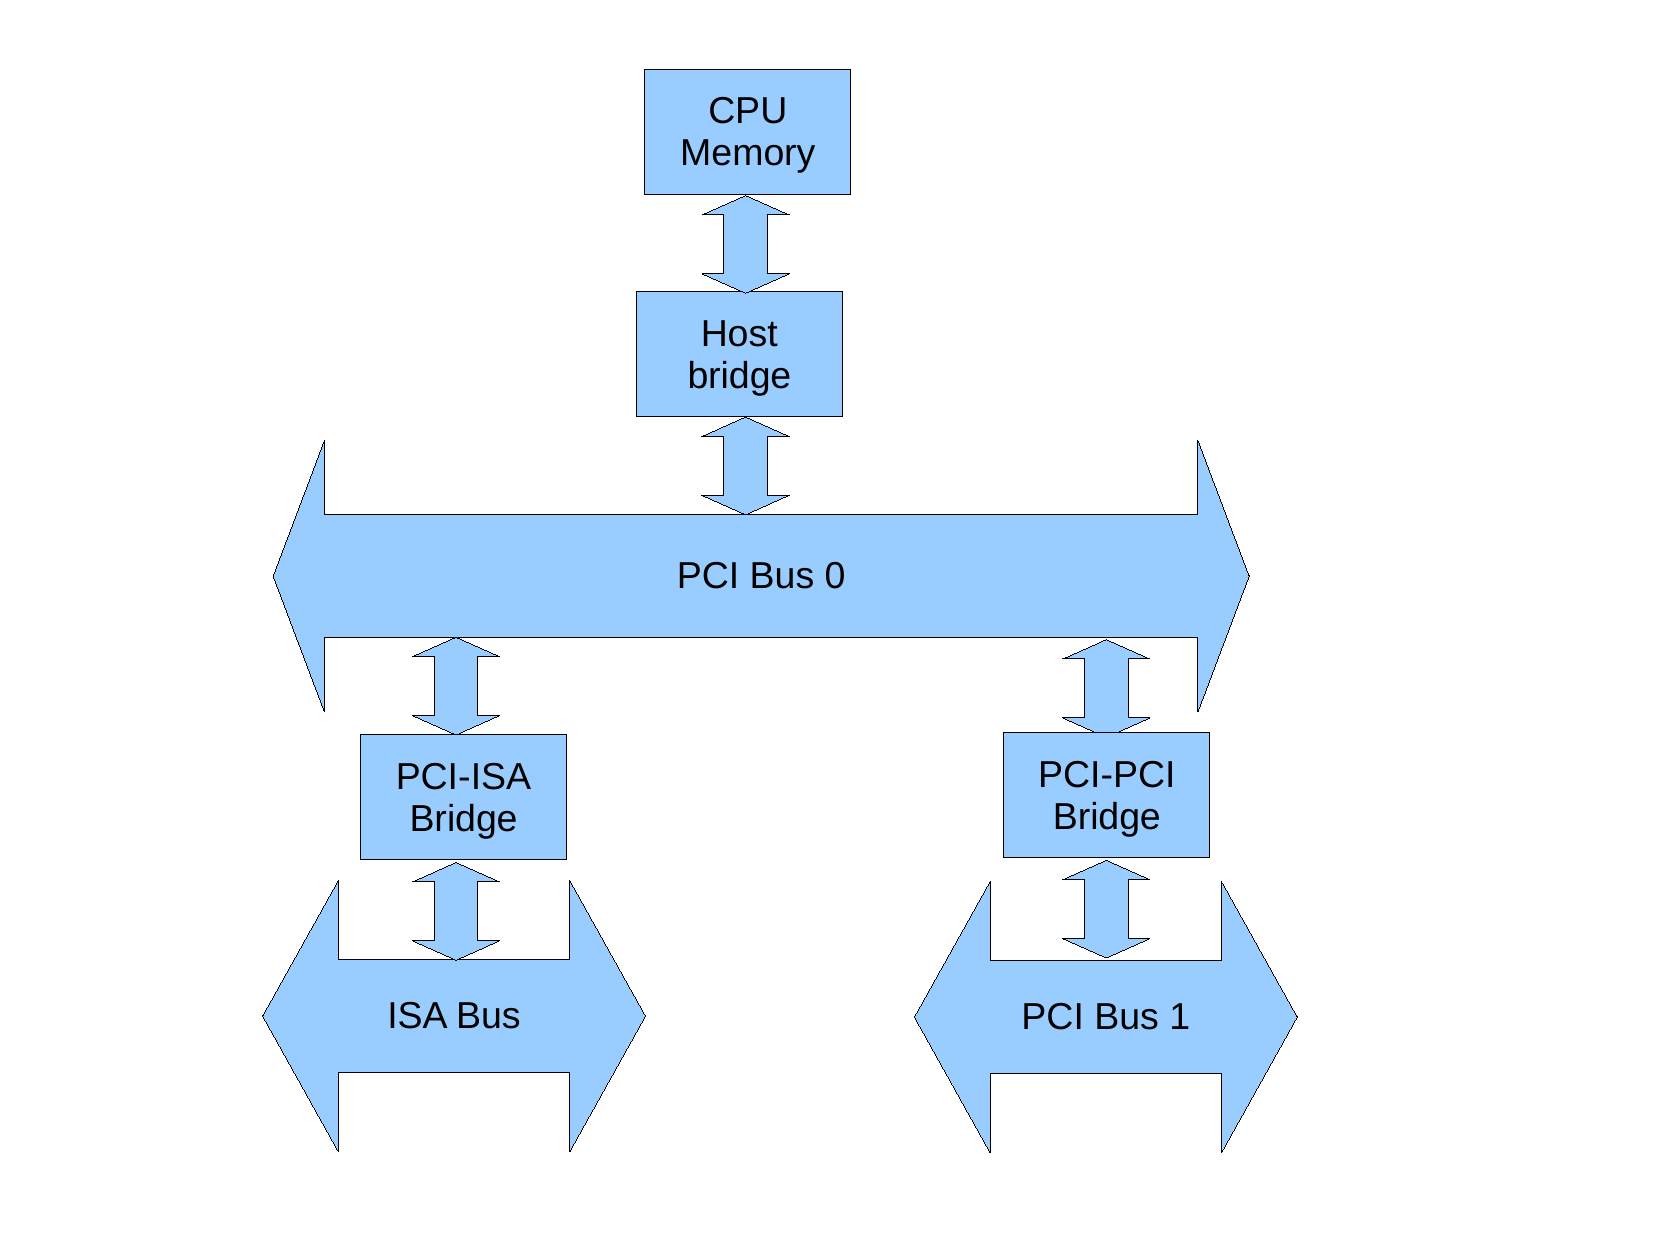

CPU
Memory
Host
bridge
PCI Bus 0
PCI-PCI
Bridge
PCI-ISA
Bridge
ISA Bus
PCI Bus 1